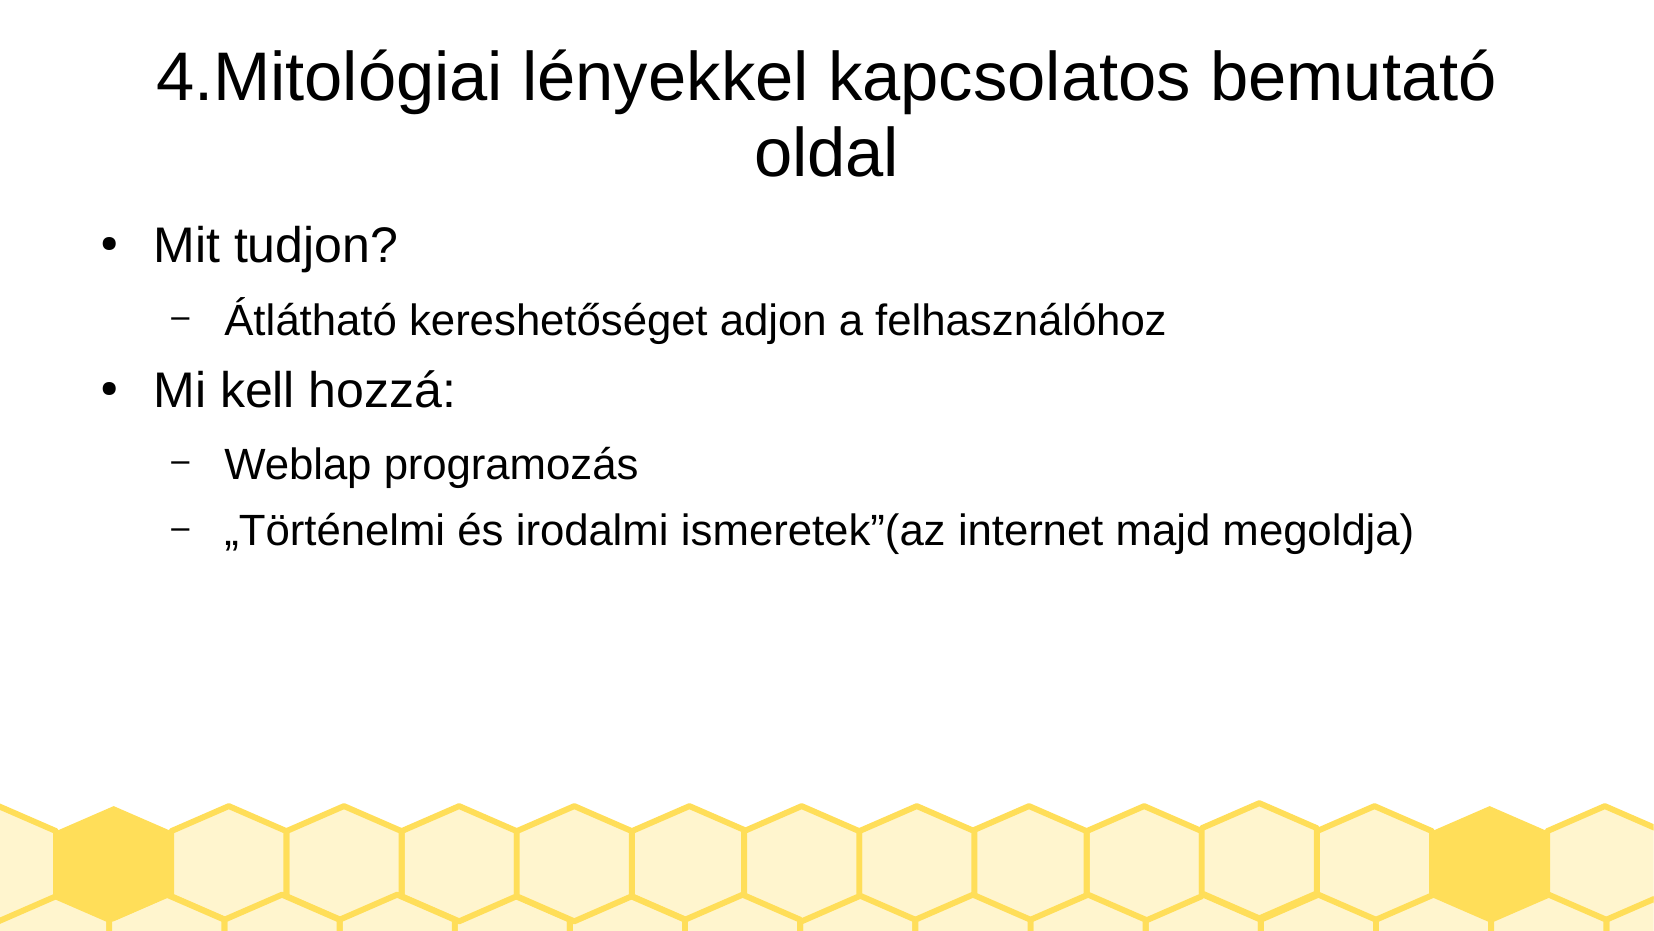

# 4.Mitológiai lényekkel kapcsolatos bemutató oldal
Mit tudjon?
Átlátható kereshetőséget adjon a felhasználóhoz
Mi kell hozzá:
Weblap programozás
„Történelmi és irodalmi ismeretek”(az internet majd megoldja)